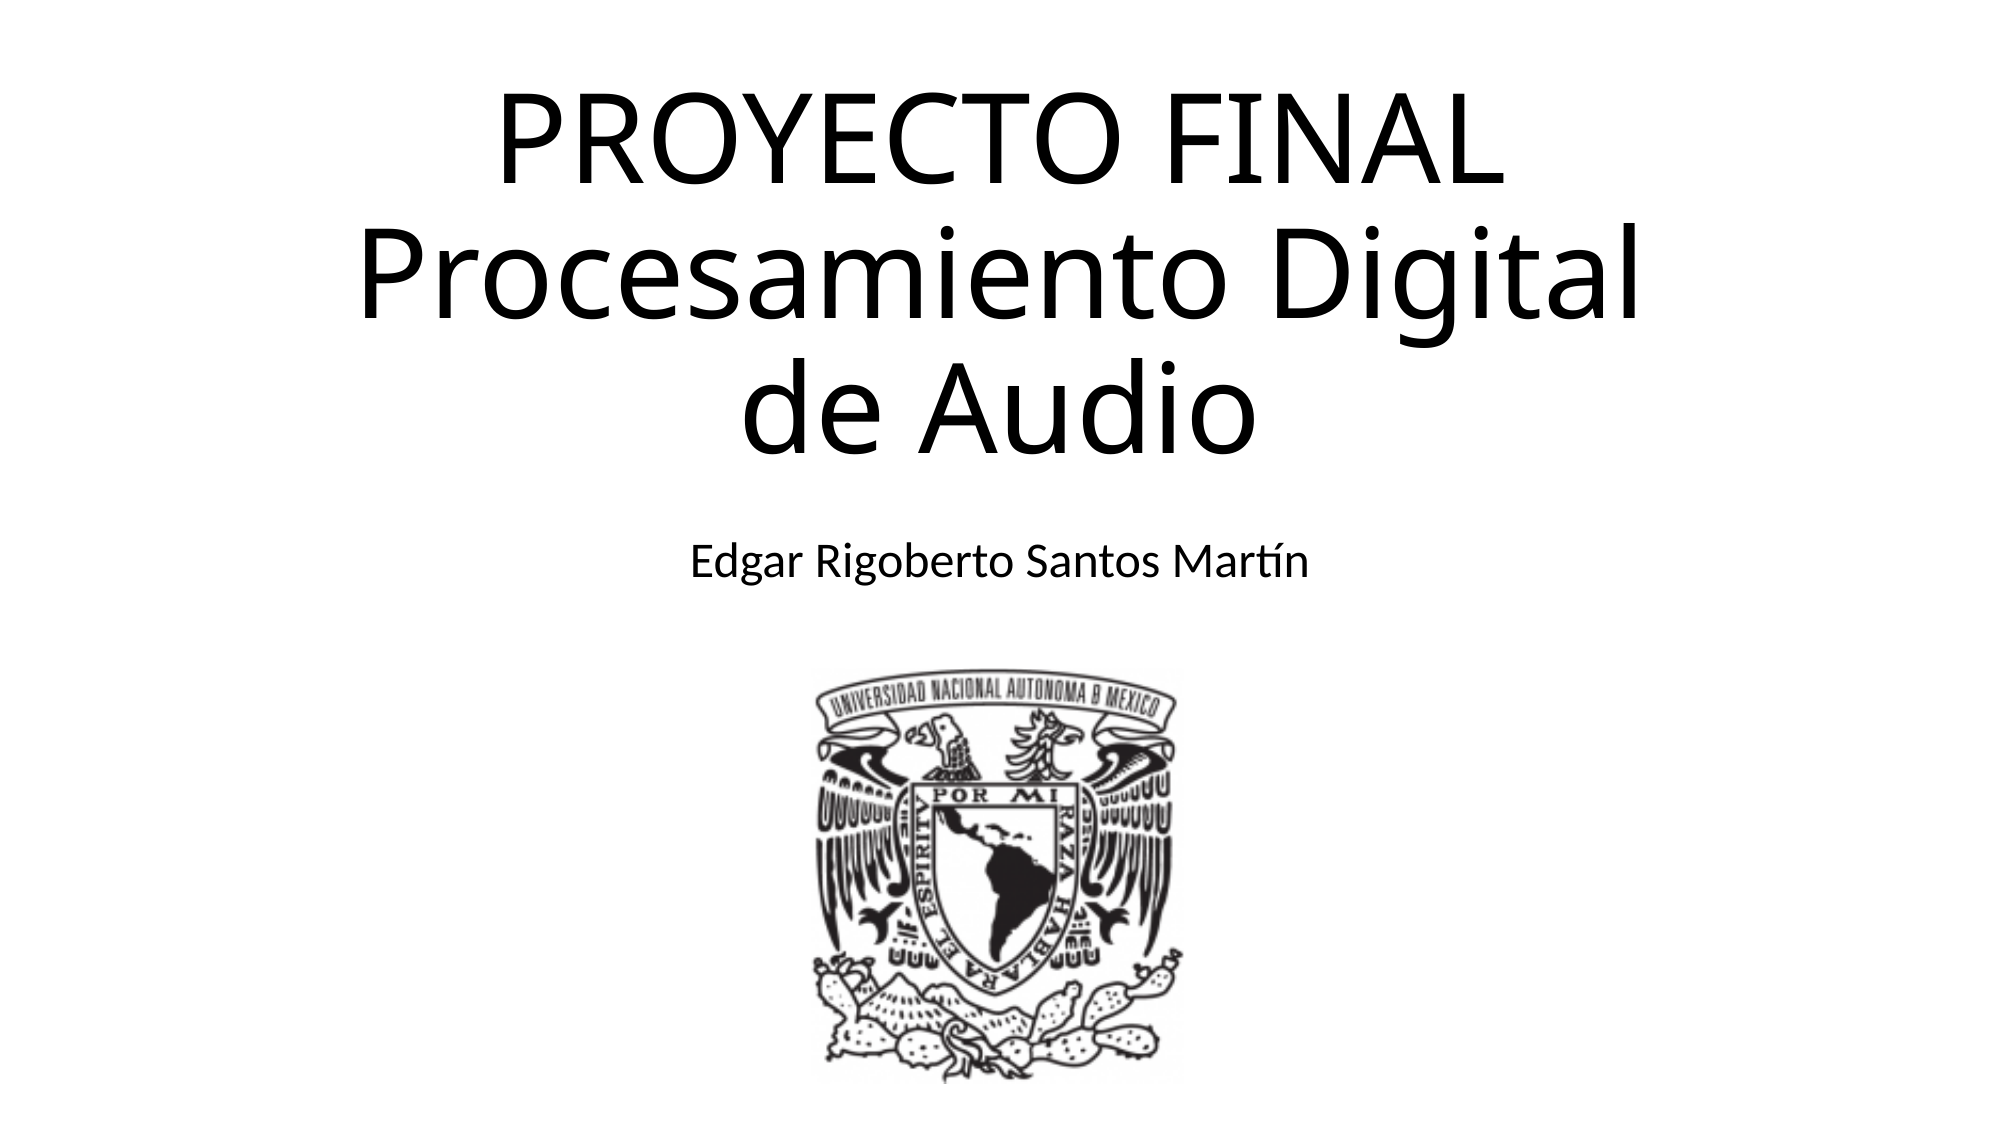

# PROYECTO FINAL Procesamiento Digital de Audio
Edgar Rigoberto Santos Martín